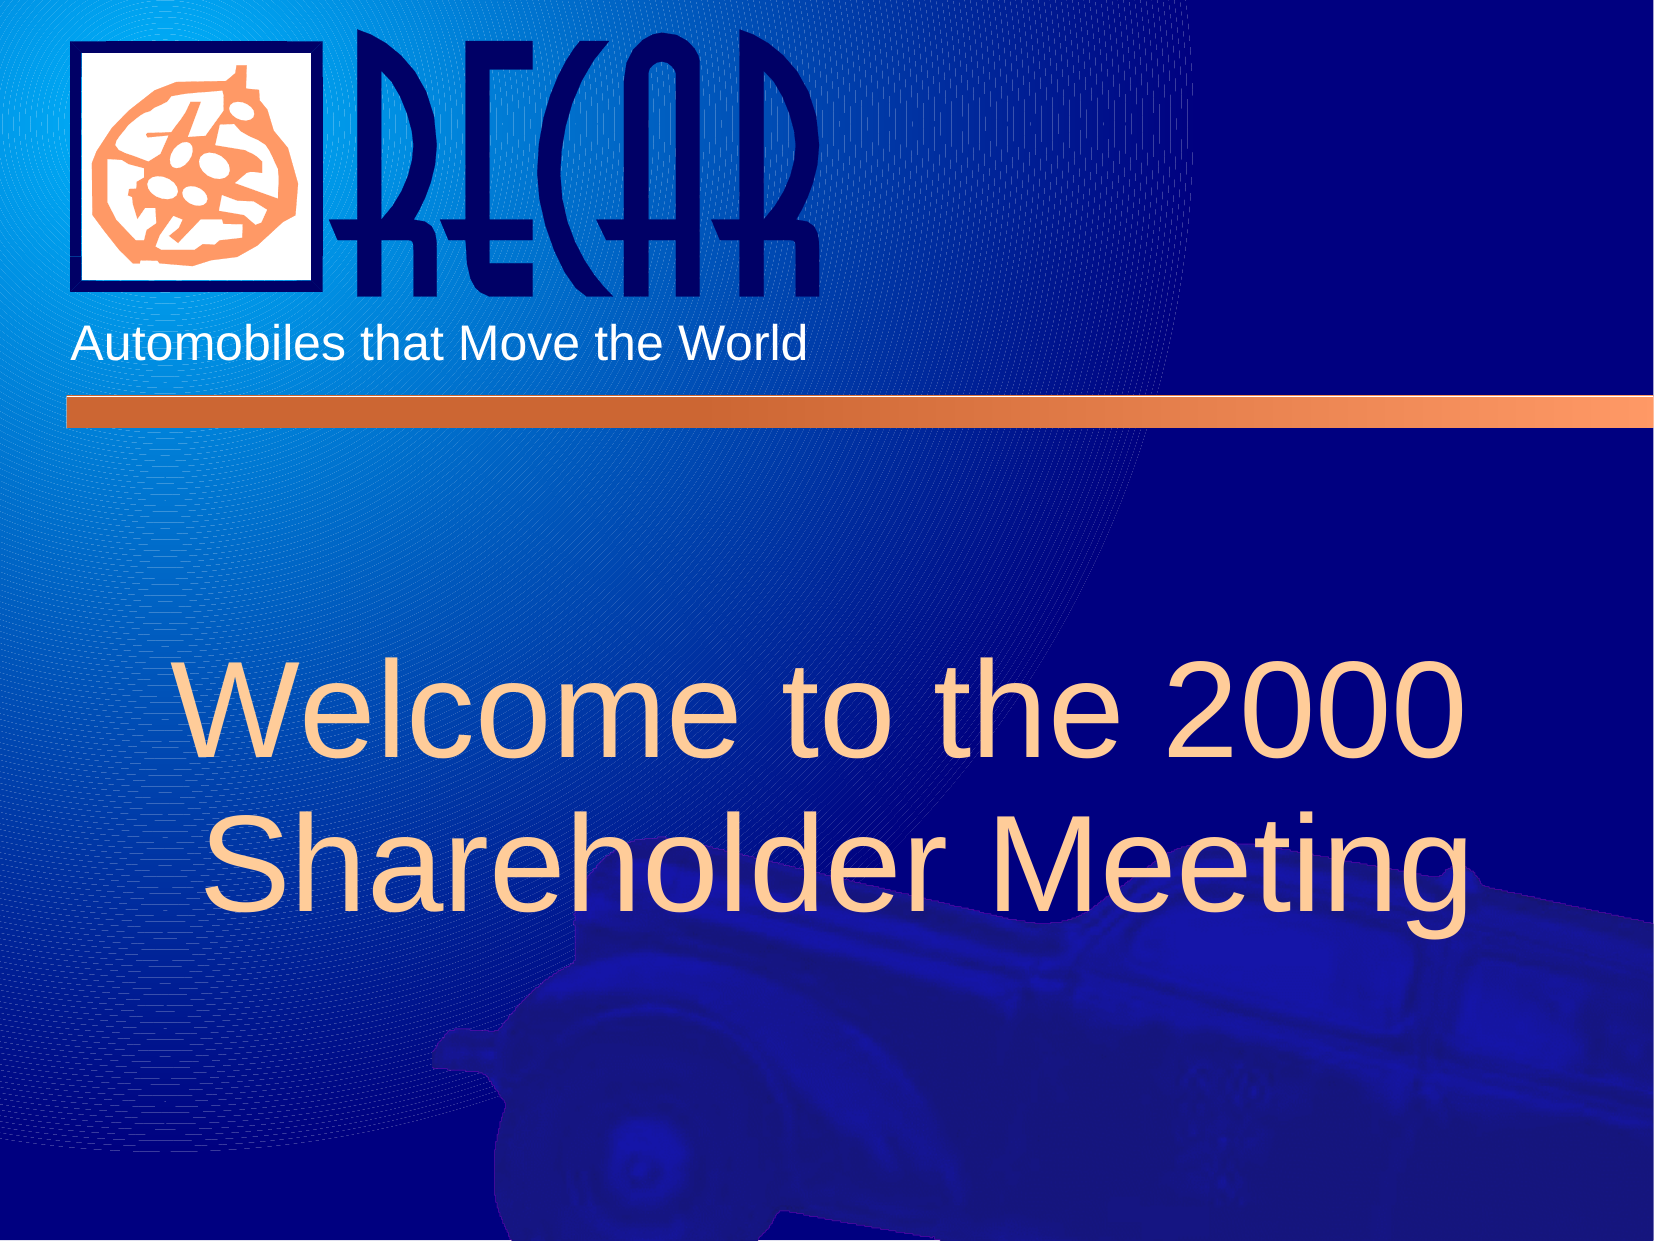

# Welcome to the 2000 Shareholder Meeting